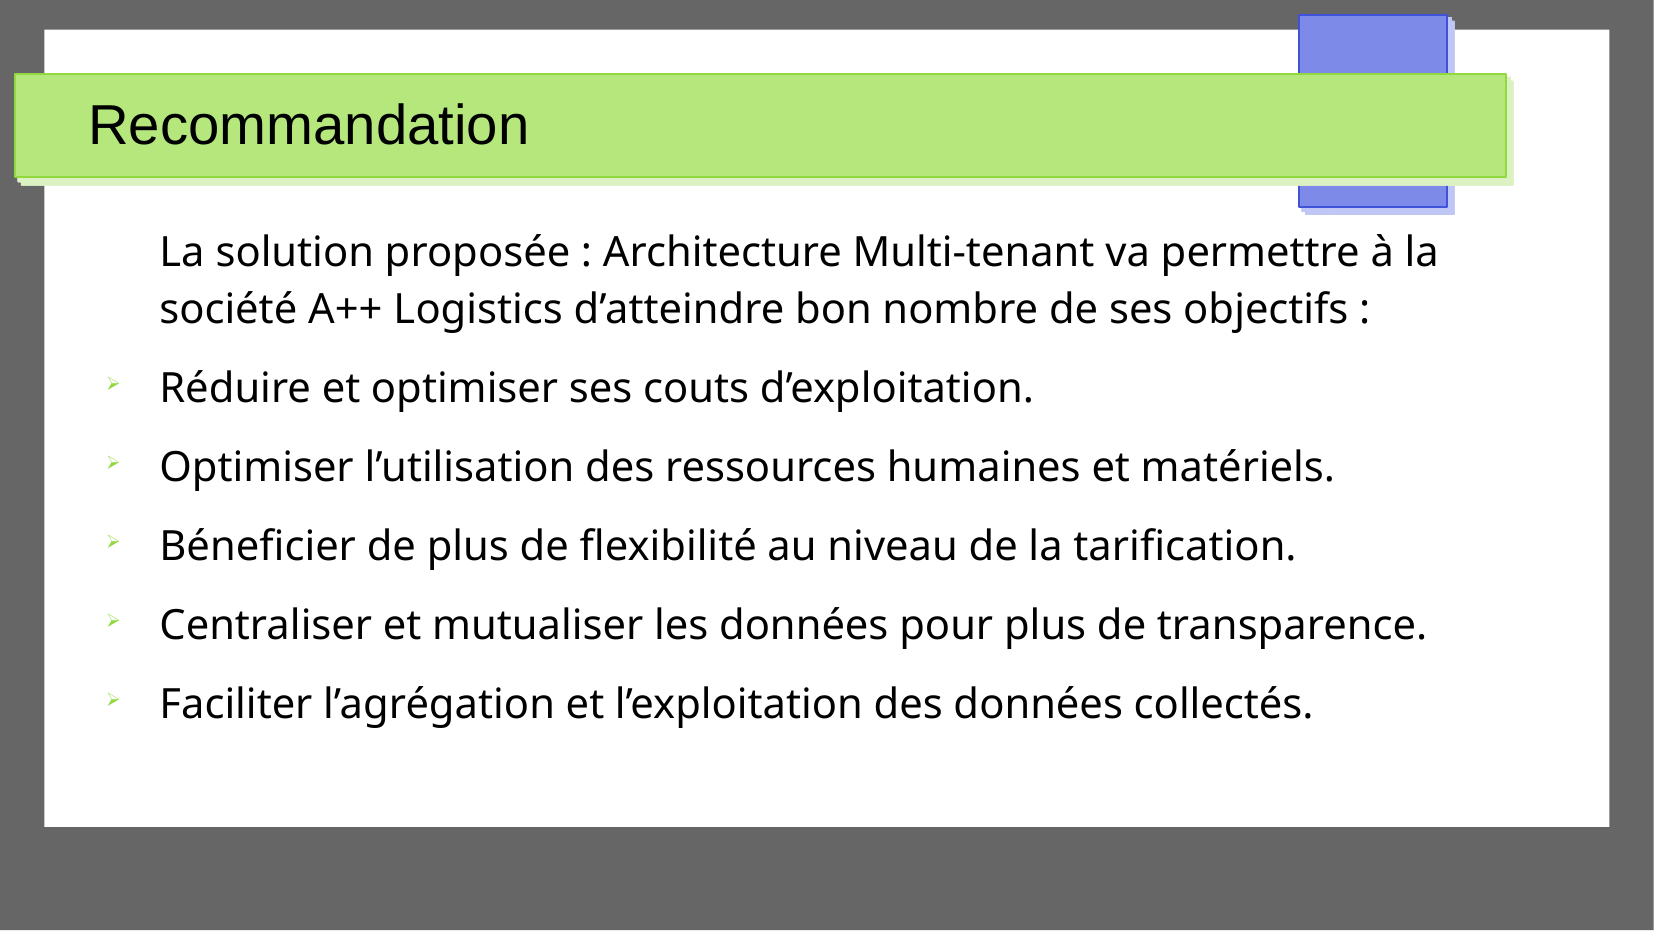

# Recommandation
La solution proposée : Architecture Multi-tenant va permettre à la société A++ Logistics d’atteindre bon nombre de ses objectifs :
Réduire et optimiser ses couts d’exploitation.
Optimiser l’utilisation des ressources humaines et matériels.
Béneficier de plus de flexibilité au niveau de la tarification.
Centraliser et mutualiser les données pour plus de transparence.
Faciliter l’agrégation et l’exploitation des données collectés.